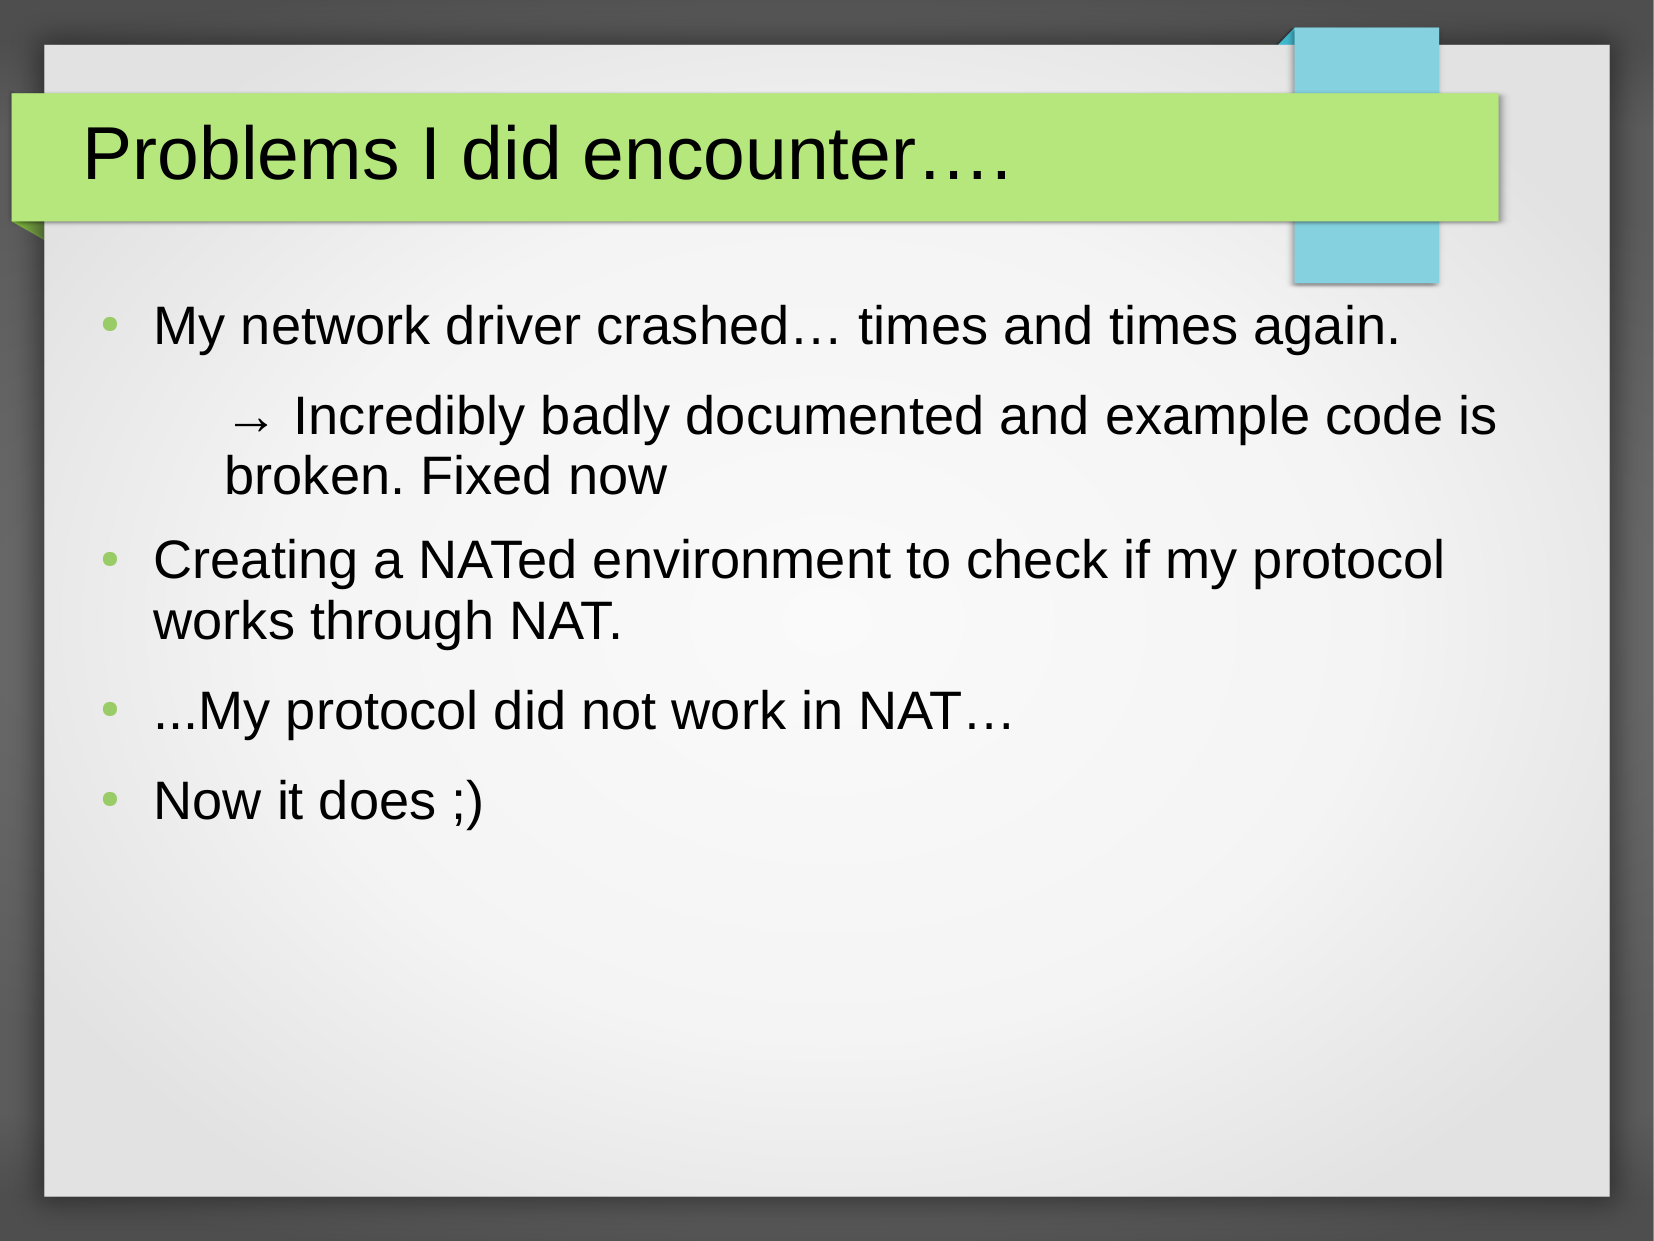

# Problems I did encounter….
My network driver crashed… times and times again.
→ Incredibly badly documented and example code is broken. Fixed now
Creating a NATed environment to check if my protocol works through NAT.
...My protocol did not work in NAT…
Now it does ;)